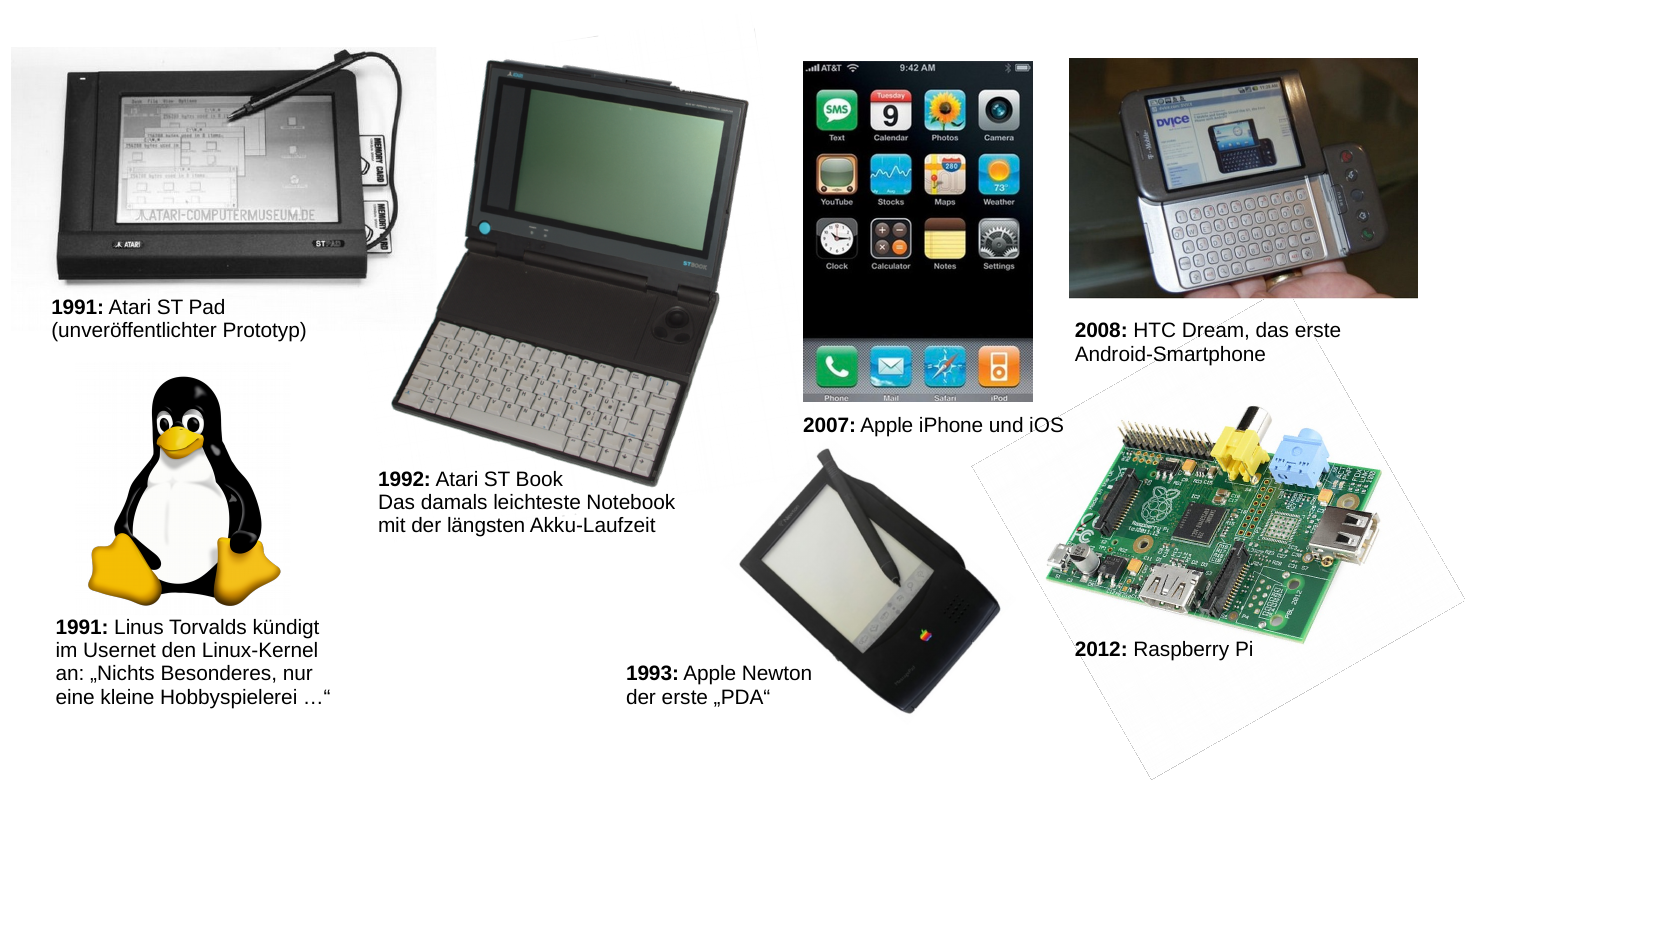

1991: Atari ST Pad
(unveröffentlichter Prototyp)
2008: HTC Dream, das erste
Android-Smartphone
2007: Apple iPhone und iOS
1992: Atari ST Book
Das damals leichteste Notebook
mit der längsten Akku-Laufzeit
1991: Linus Torvalds kündigt
im Usernet den Linux-Kernel
an: „Nichts Besonderes, nur
eine kleine Hobbyspielerei …“
2012: Raspberry Pi
1993: Apple Newton
der erste „PDA“